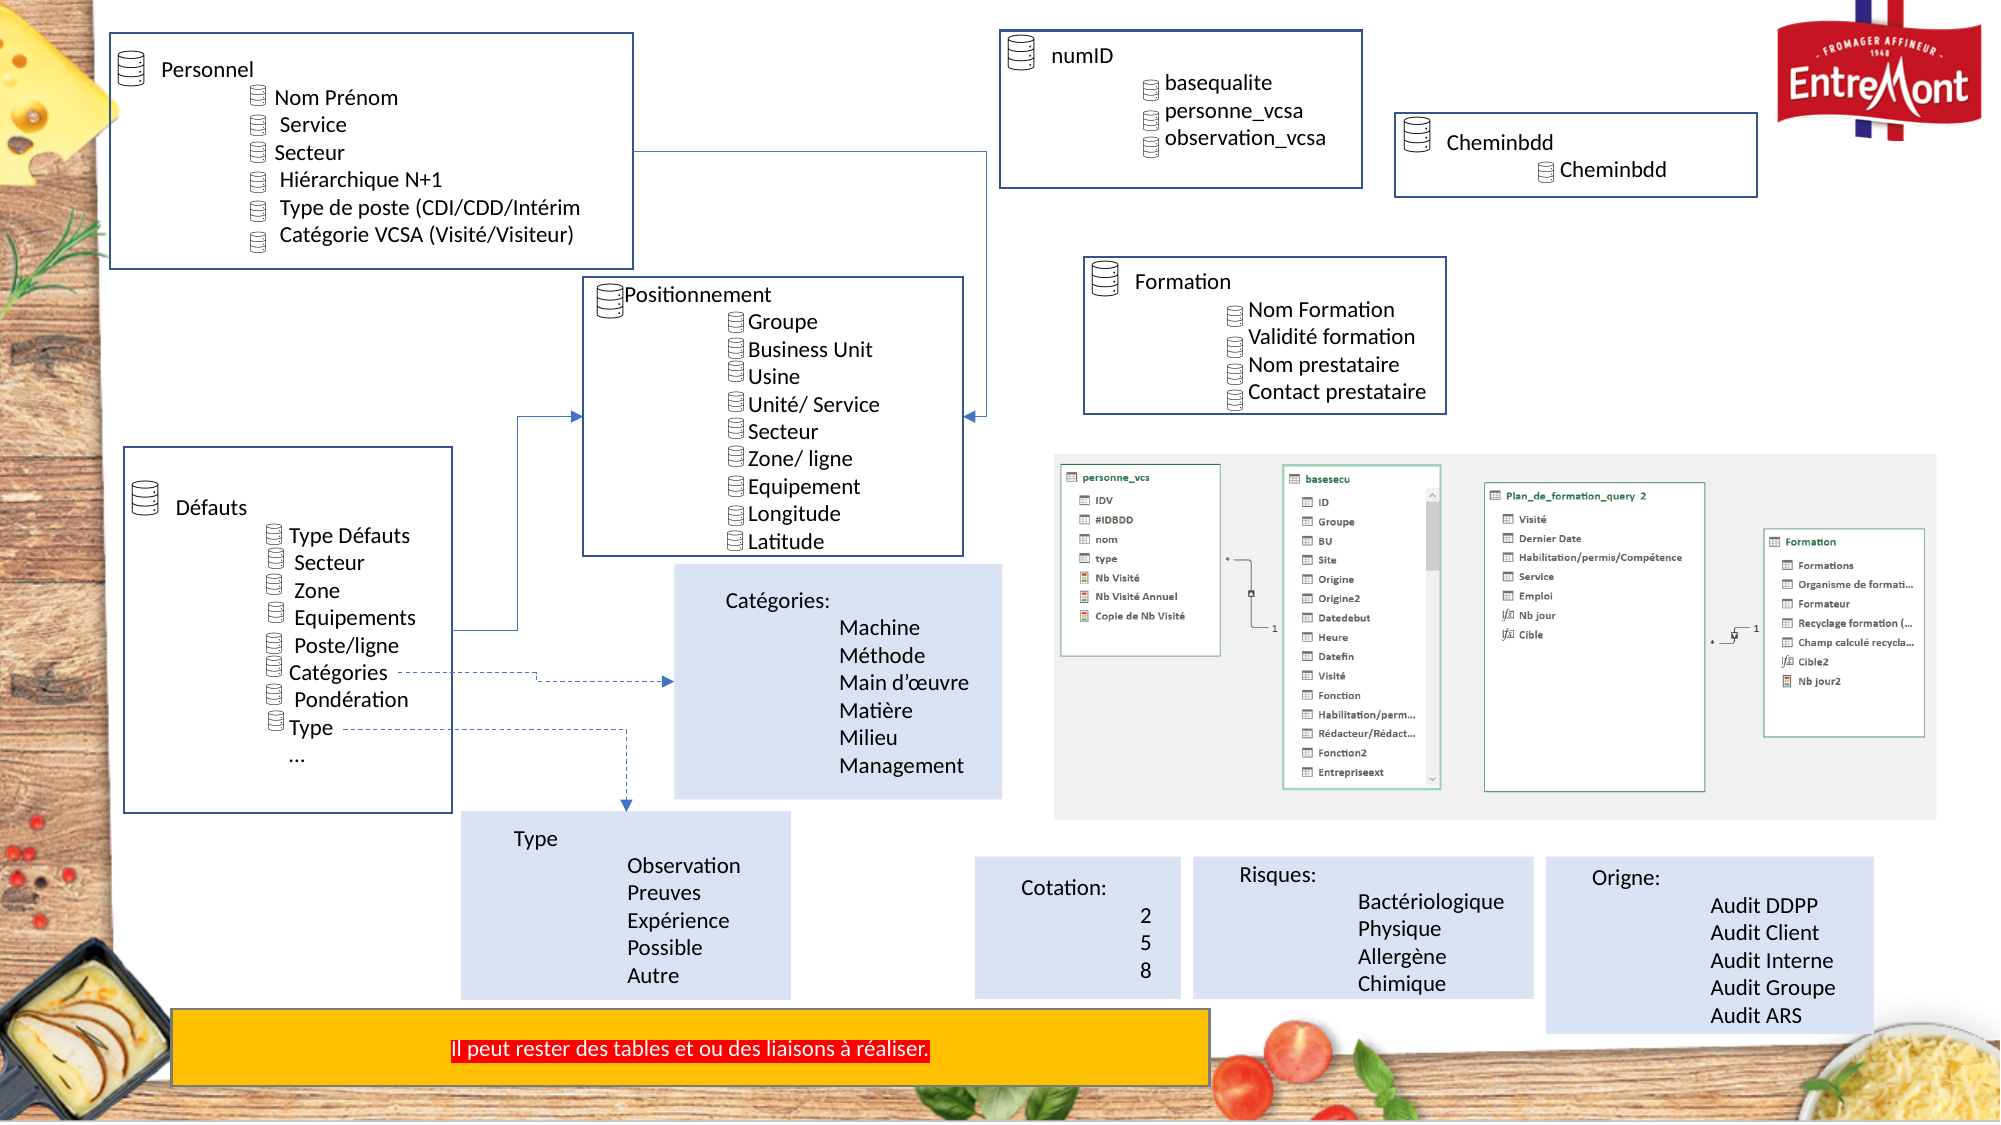

numID
	basequalite
	personne_vcsa
	observation_vcsa
 Personnel
	Nom Prénom
	 Service
	Secteur
	 Hiérarchique N+1
	 Type de poste (CDI/CDD/Intérim
	 Catégorie VCSA (Visité/Visiteur)
 Cheminbdd
	Cheminbdd
 Formation
	Nom Formation
	Validité formation
	Nom prestataire
	Contact prestataire
 Positionnement
	Groupe
	Business Unit
	Usine
	Unité/ Service
	Secteur
	Zone/ ligne
	Equipement
	Longitude
	Latitude
 Défauts
	Type Défauts
	 Secteur
	 Zone
	 Equipements 	 Poste/ligne
	Catégories
	 Pondération
	Type
	…
 Catégories:
	Machine
	Méthode
	Main d’œuvre
	Matière
	Milieu
	Management
 Type
	Observation
	Preuves
	Expérience
	Possible
	Autre
 Cotation:
	2
	5	8
 Risques:
	Bactériologique
	Physique
	Allergène
	Chimique
 Origne:
	Audit DDPP
	Audit Client
	Audit Interne
	Audit Groupe
	Audit ARS
Il peut rester des tables et ou des liaisons à réaliser.